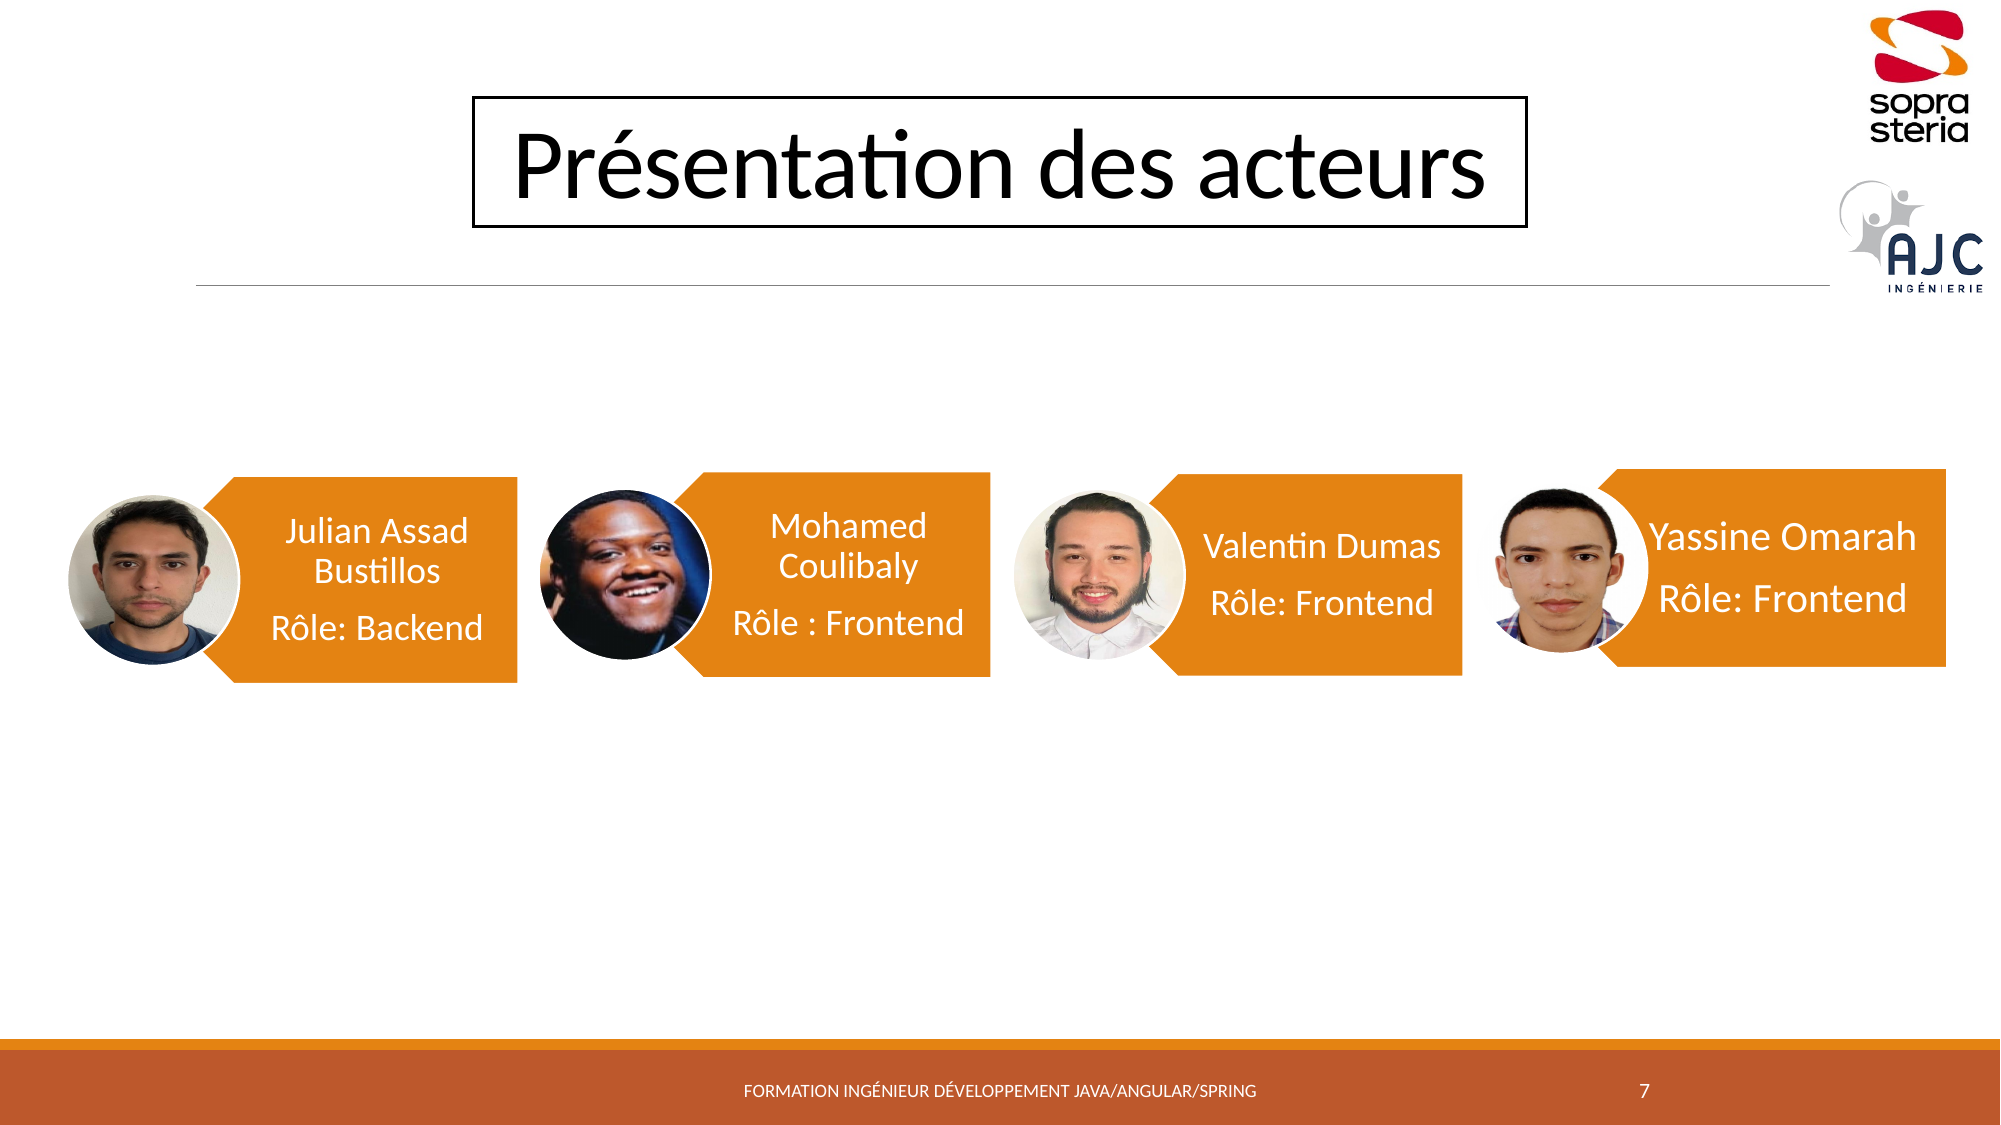

# Présentation des acteurs
Yassine Omarah
Rôle: Frontend
Mohamed Coulibaly
Rôle : Frontend
Valentin Dumas
Rôle: Frontend
Julian Assad Bustillos
Rôle: Backend
Formation Ingénieur Développement JAVA/ANGULAR/SPRING